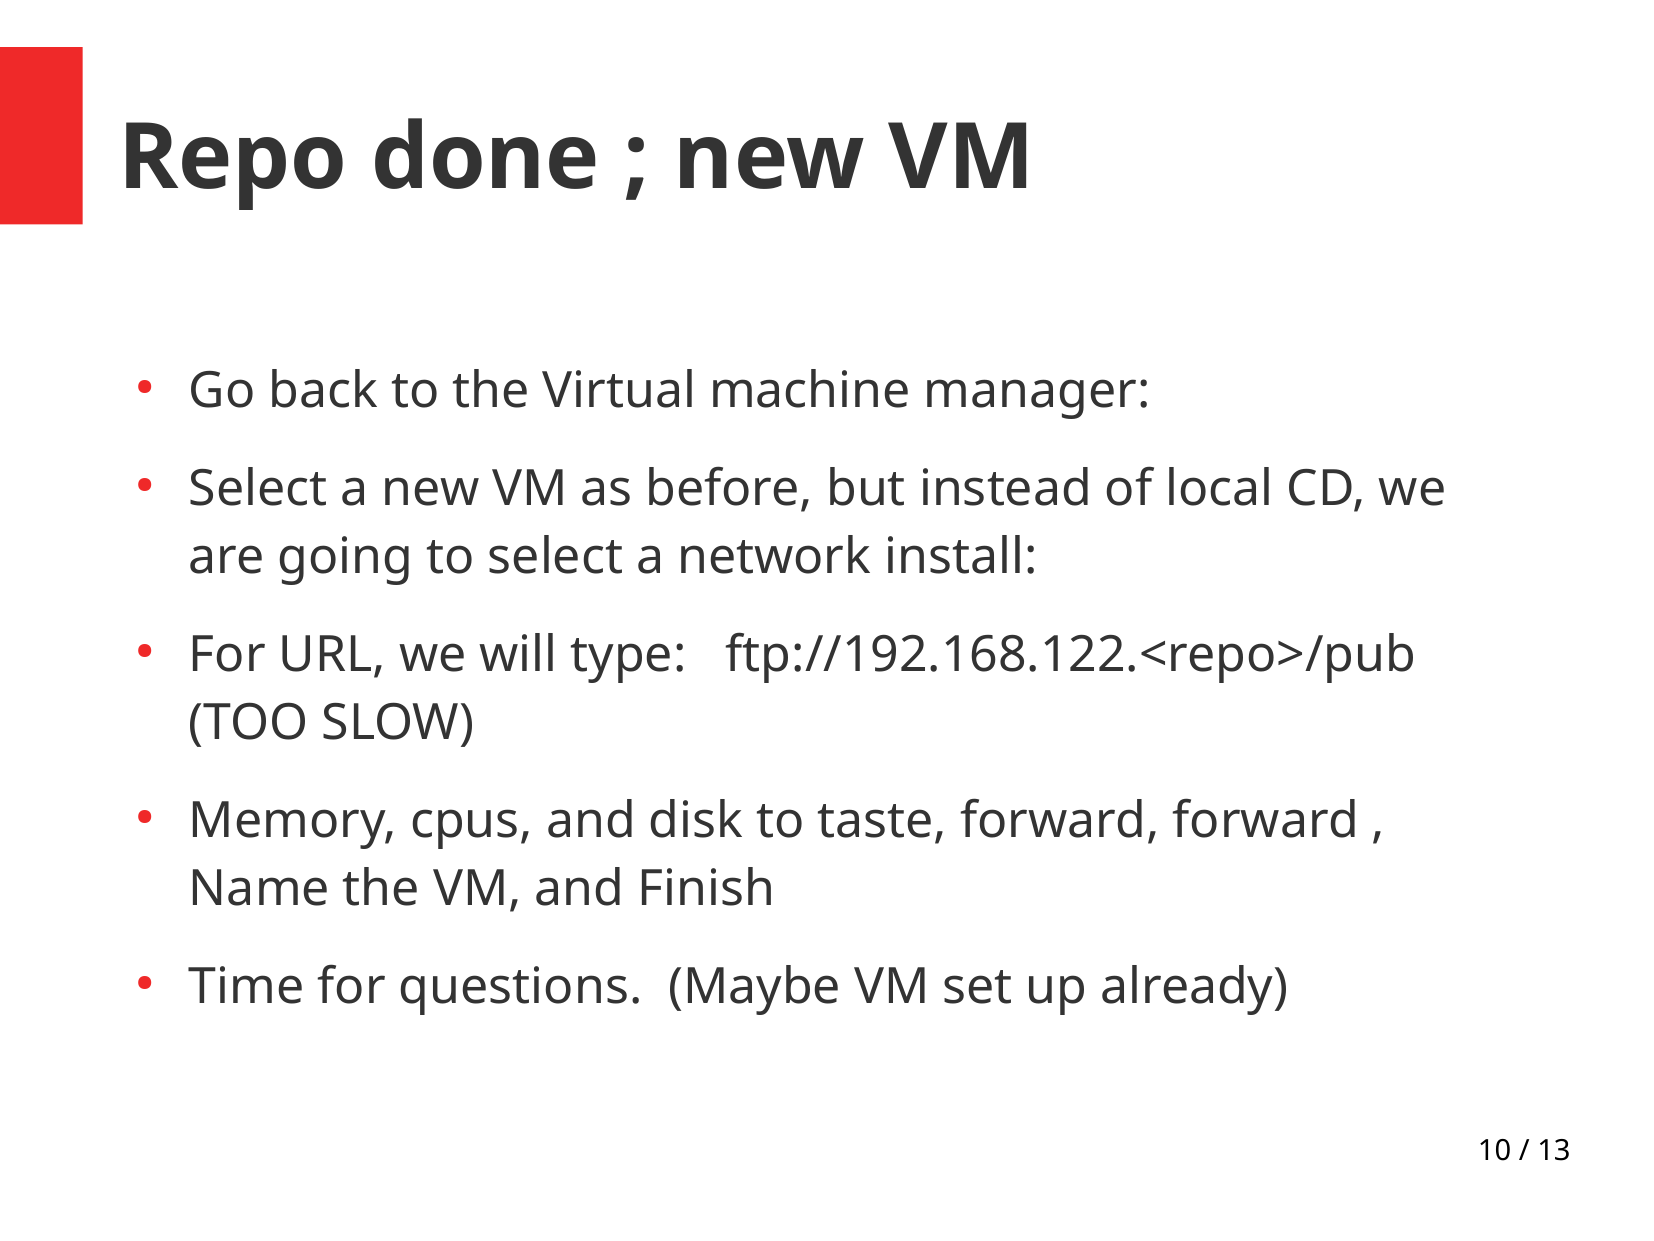

# Repo done ; new VM
Go back to the Virtual machine manager:
Select a new VM as before, but instead of local CD, we are going to select a network install:
For URL, we will type: ftp://192.168.122.<repo>/pub (TOO SLOW)
Memory, cpus, and disk to taste, forward, forward , Name the VM, and Finish
Time for questions. (Maybe VM set up already)
10